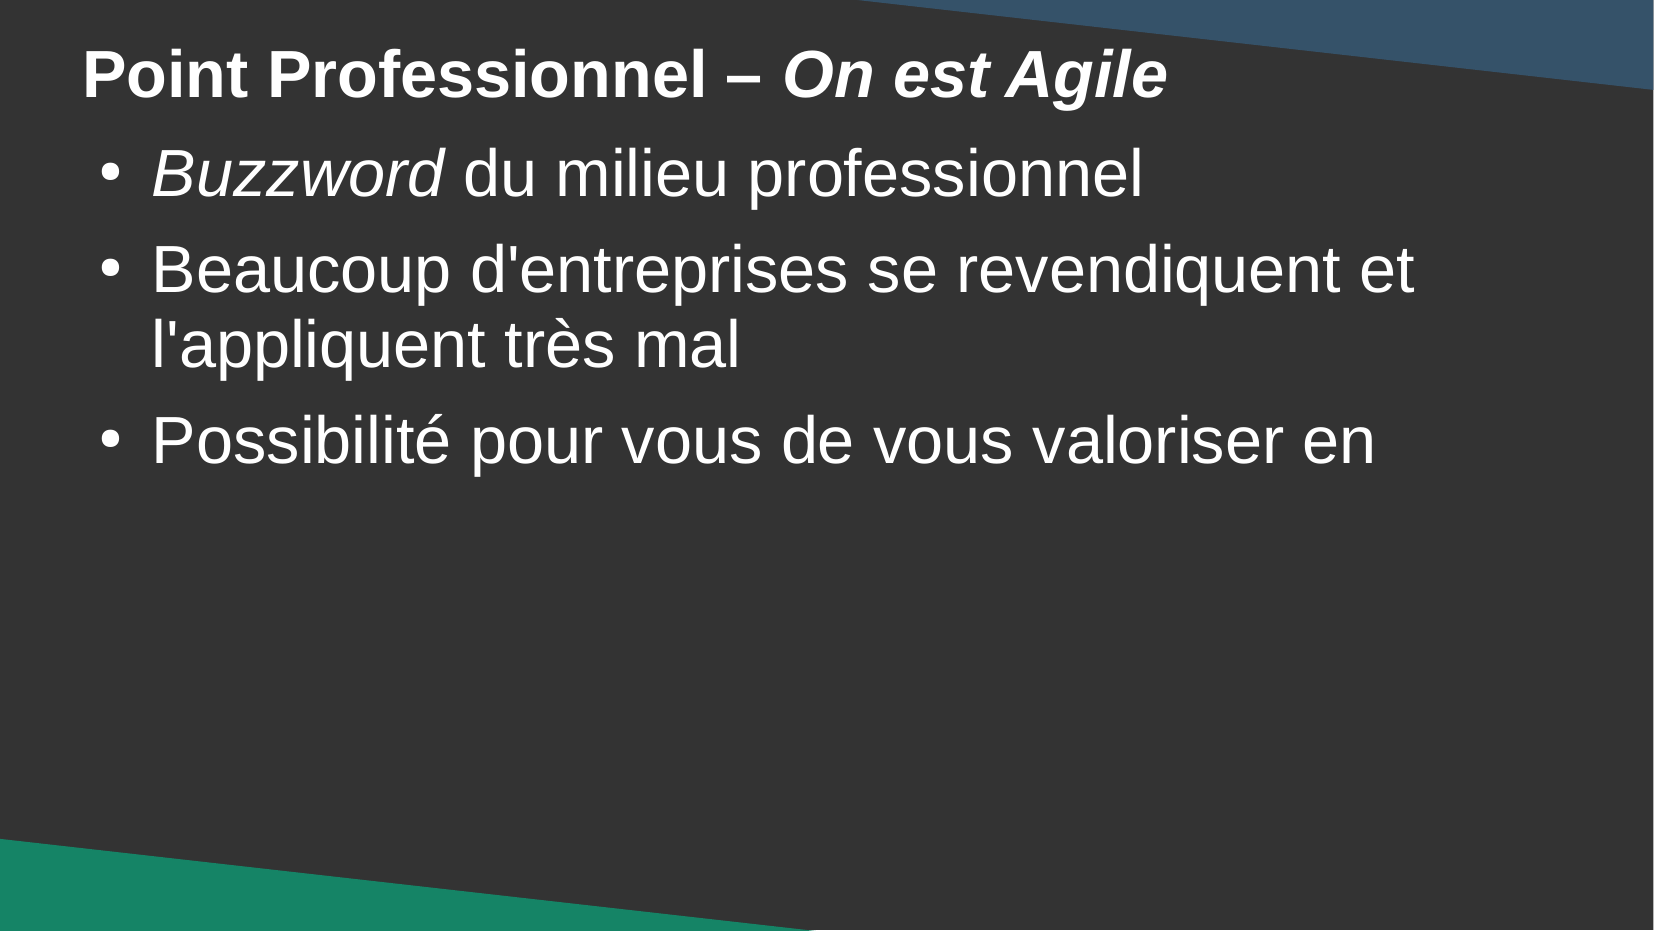

# Point Professionnel – On est Agile
Buzzword du milieu professionnel
Beaucoup d'entreprises se revendiquent et l'appliquent très mal
Possibilité pour vous de vous valoriser en